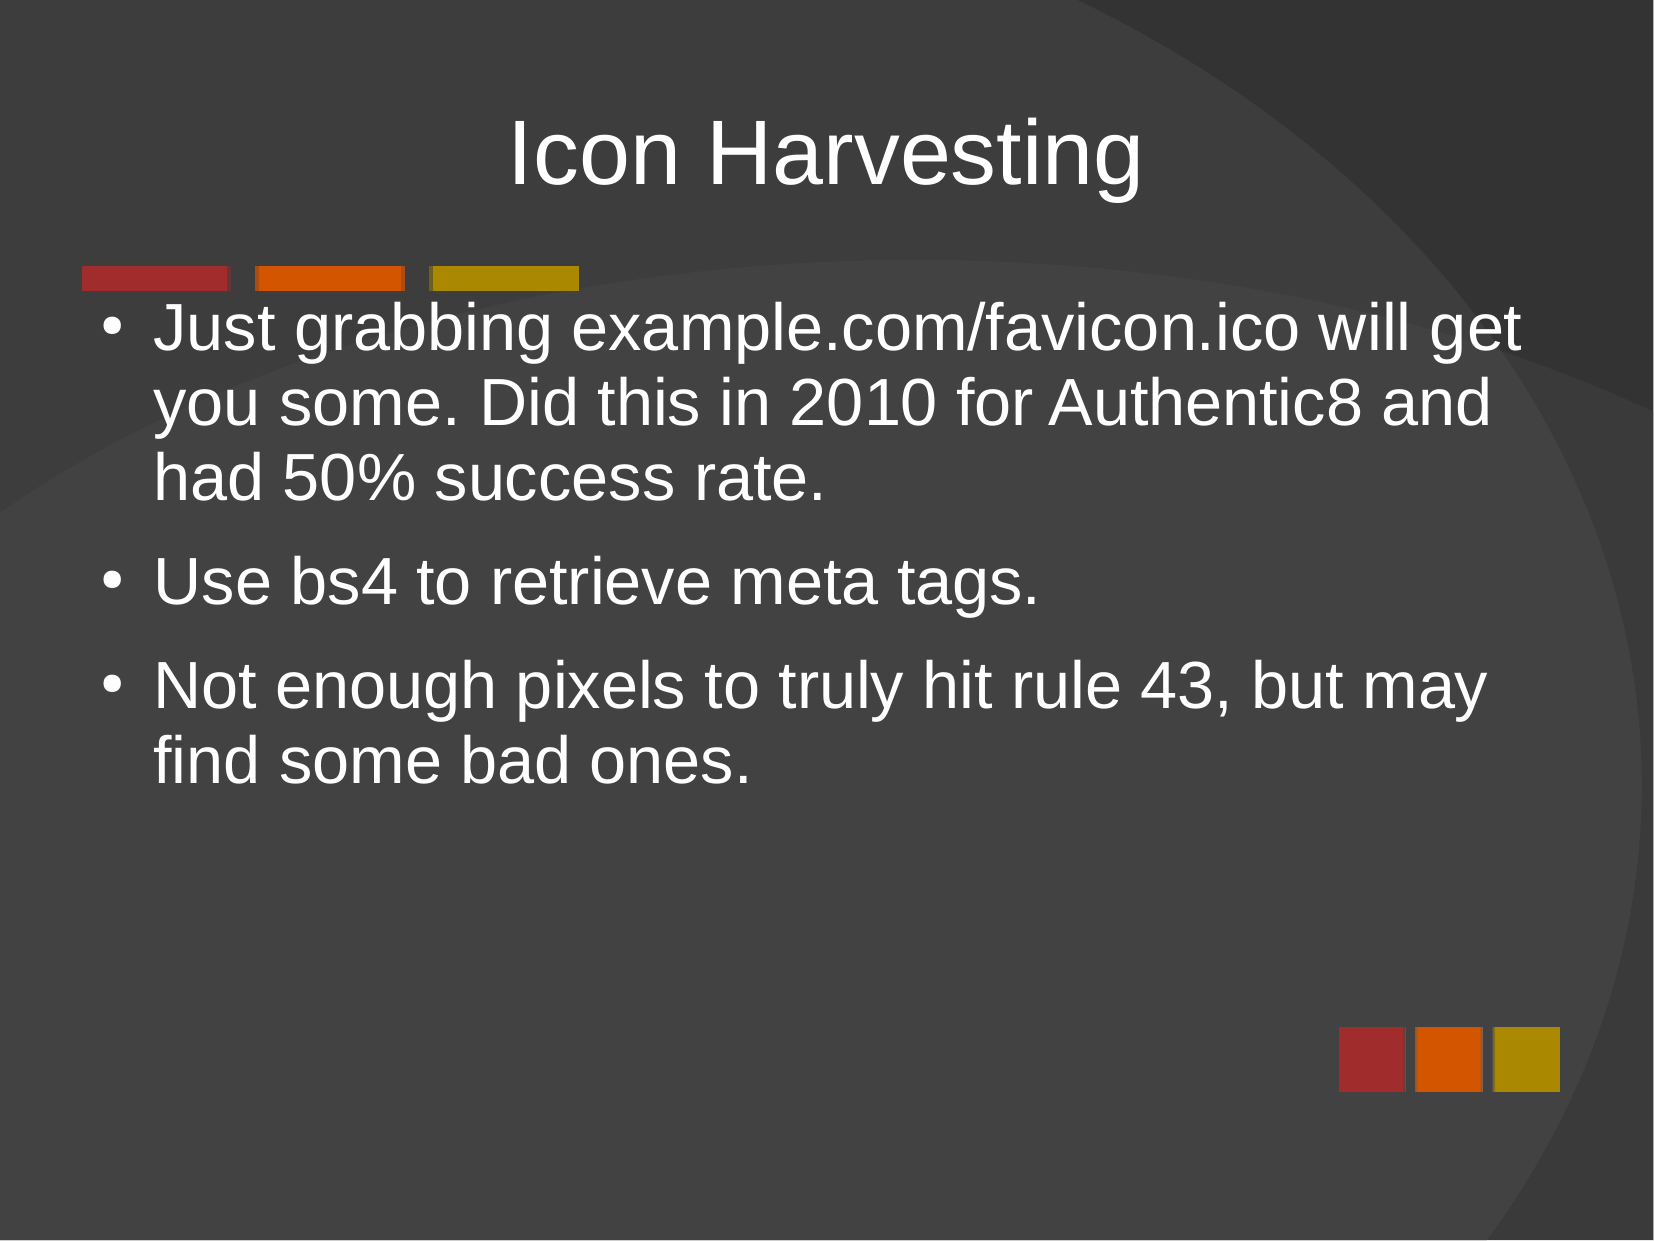

# Icon Harvesting
Just grabbing example.com/favicon.ico will get you some. Did this in 2010 for Authentic8 and had 50% success rate.
Use bs4 to retrieve meta tags.
Not enough pixels to truly hit rule 43, but may find some bad ones.